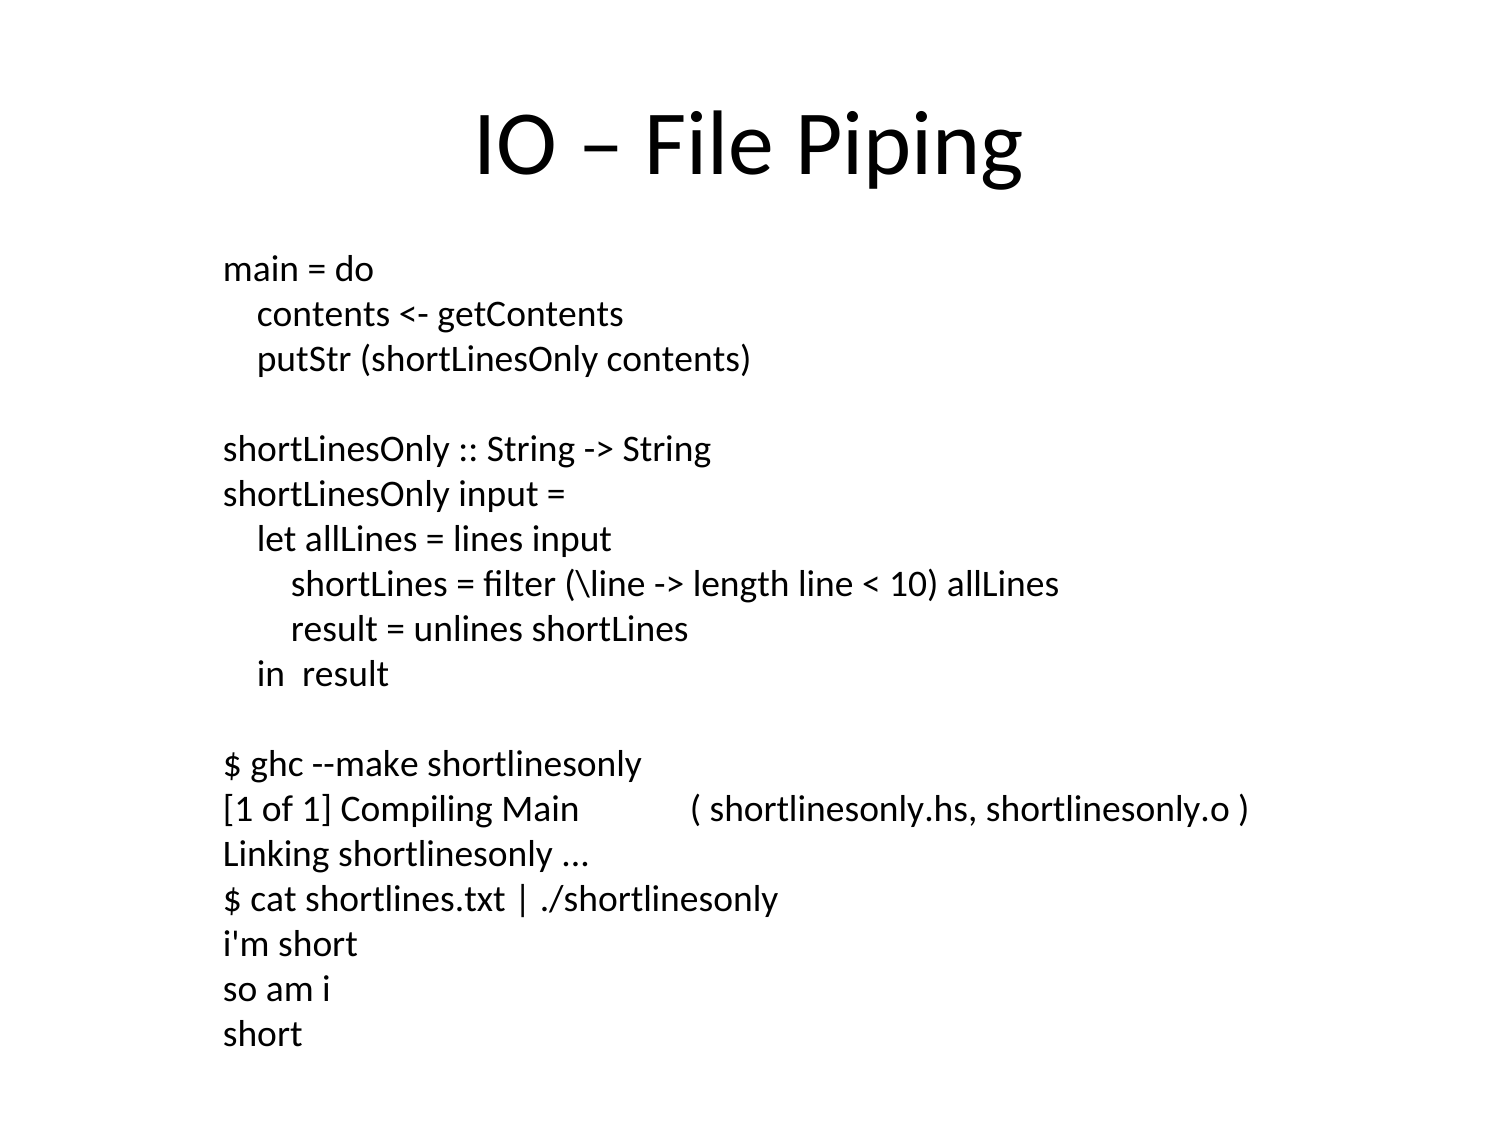

# IO – File Piping
 main = do
 contents <- getContents
 putStr (shortLinesOnly contents)
 shortLinesOnly :: String -> String
 shortLinesOnly input =
 let allLines = lines input
 shortLines = filter (\line -> length line < 10) allLines
 result = unlines shortLines
 in result
 $ ghc --make shortlinesonly
 [1 of 1] Compiling Main ( shortlinesonly.hs, shortlinesonly.o )
 Linking shortlinesonly ...
 $ cat shortlines.txt | ./shortlinesonly
 i'm short
 so am i
 short